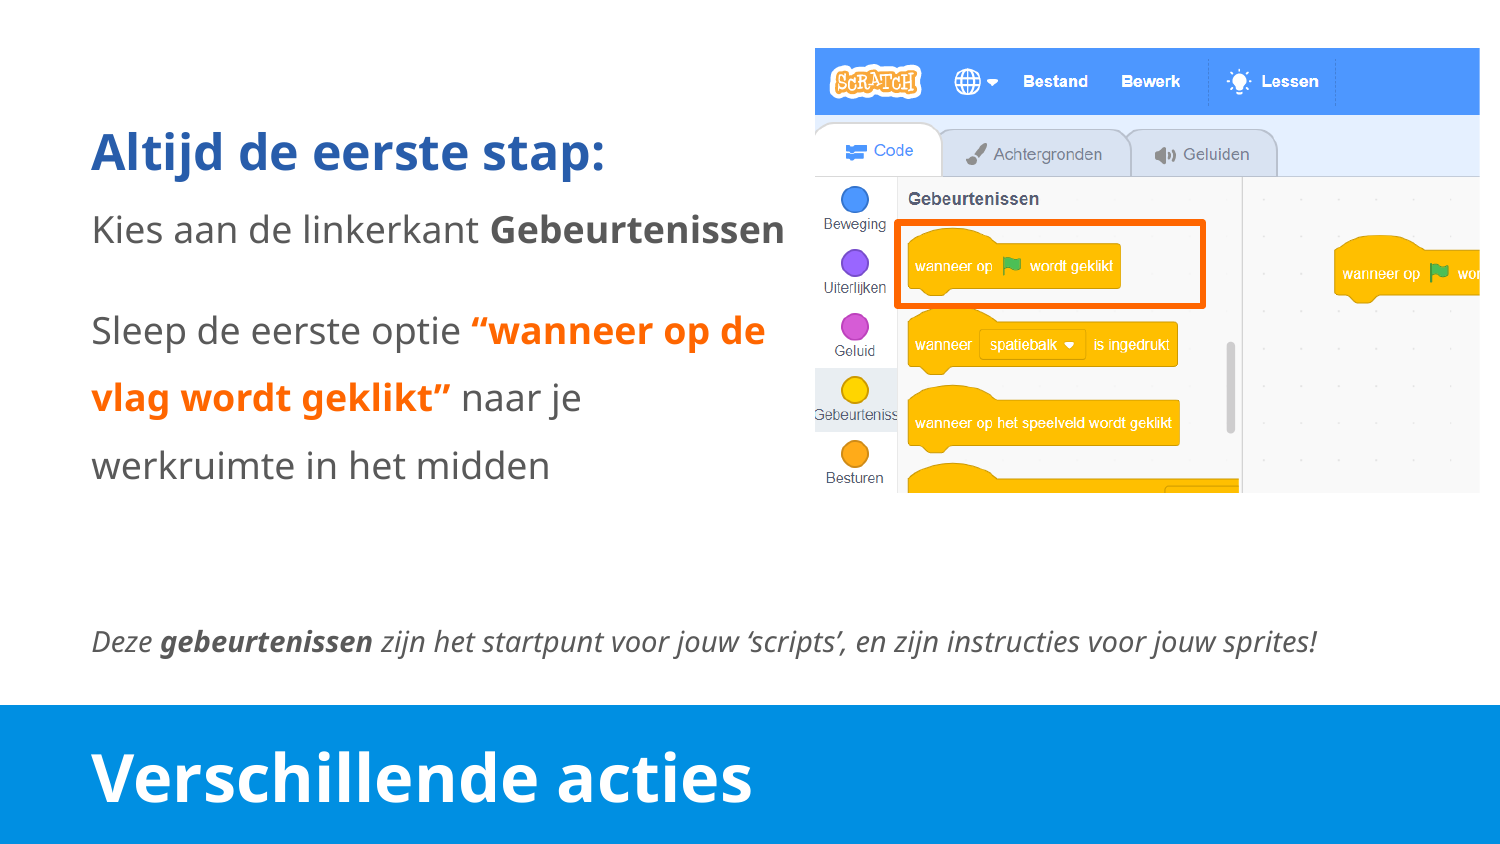

Altijd de eerste stap:
Kies aan de linkerkant Gebeurtenissen
Sleep de eerste optie “wanneer op de
vlag wordt geklikt” naar je
werkruimte in het midden
Deze gebeurtenissen zijn het startpunt voor jouw ‘scripts’, en zijn instructies voor jouw sprites!
# Verschillende acties